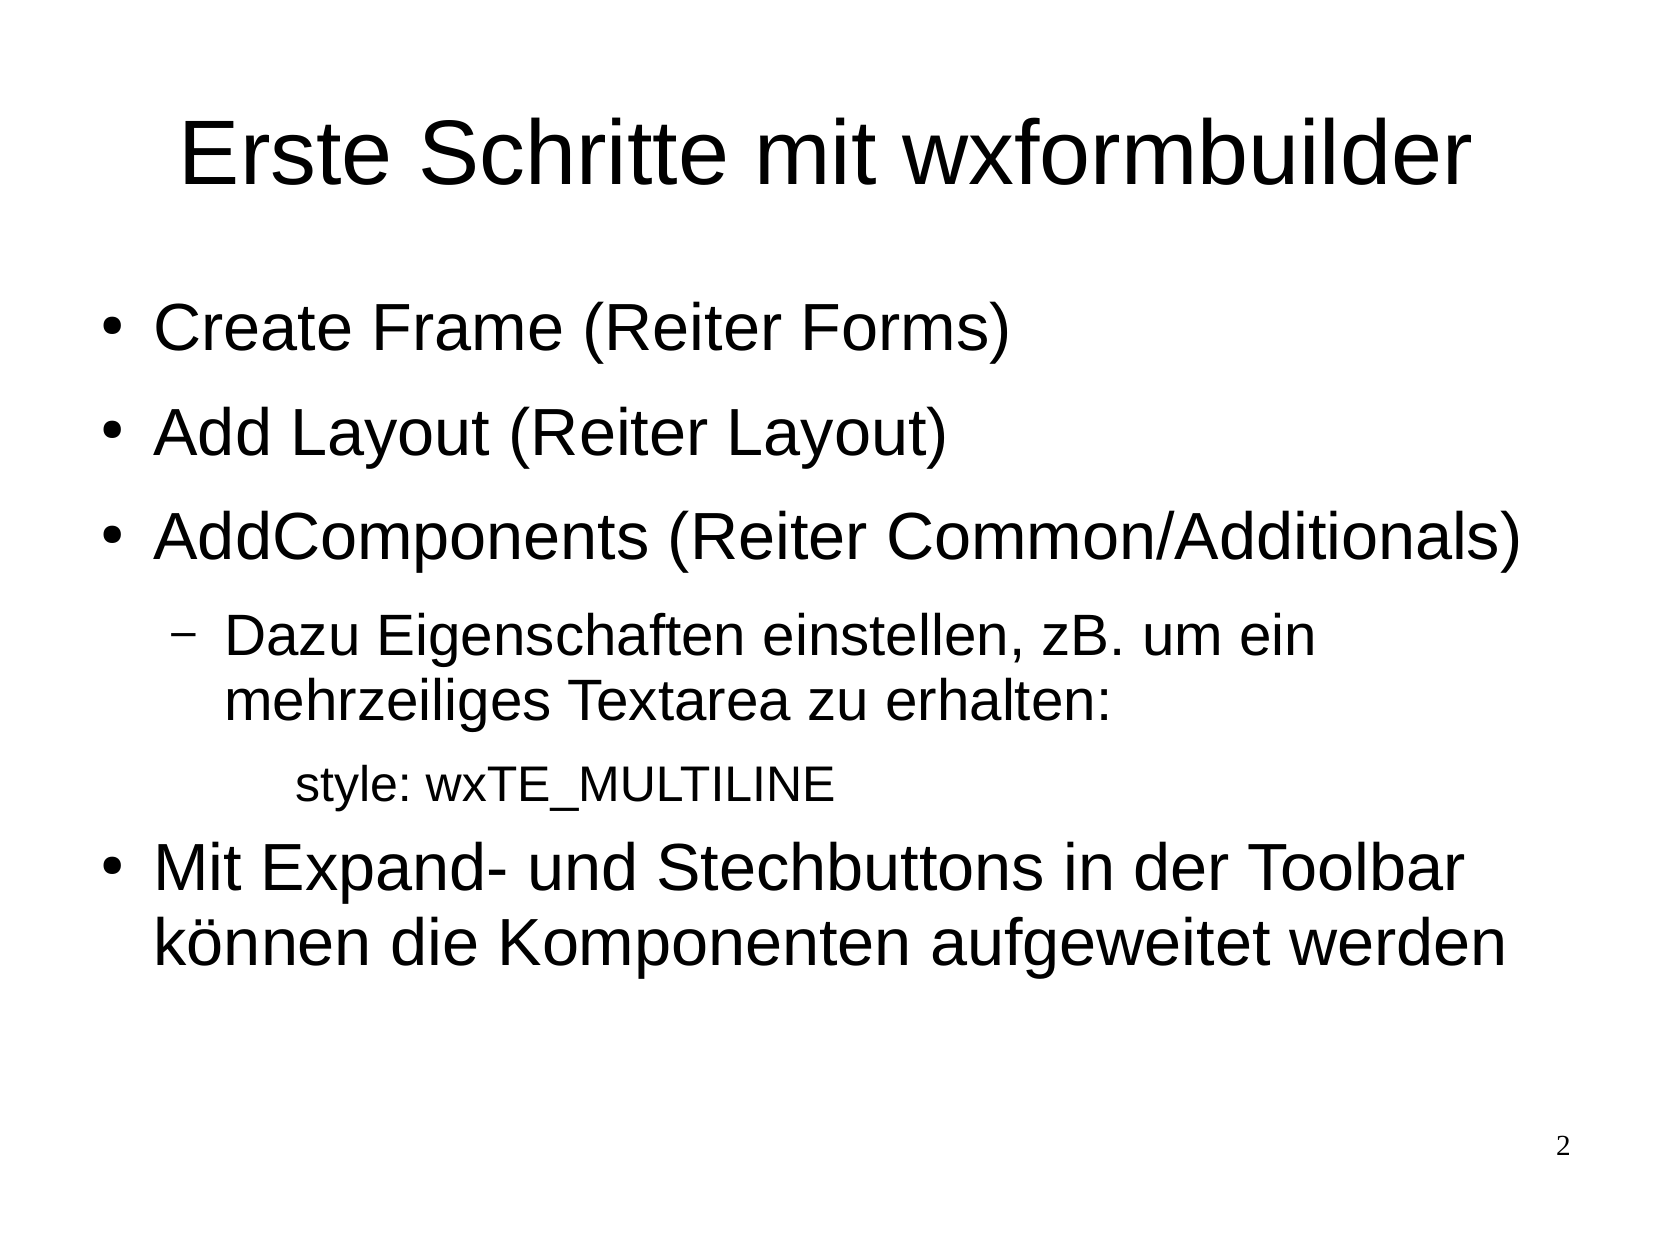

# Erste Schritte mit wxformbuilder
Create Frame (Reiter Forms)
Add Layout (Reiter Layout)
AddComponents (Reiter Common/Additionals)
Dazu Eigenschaften einstellen, zB. um ein mehrzeiliges Textarea zu erhalten:
style: wxTE_MULTILINE
Mit Expand- und Stechbuttons in der Toolbar können die Komponenten aufgeweitet werden
2